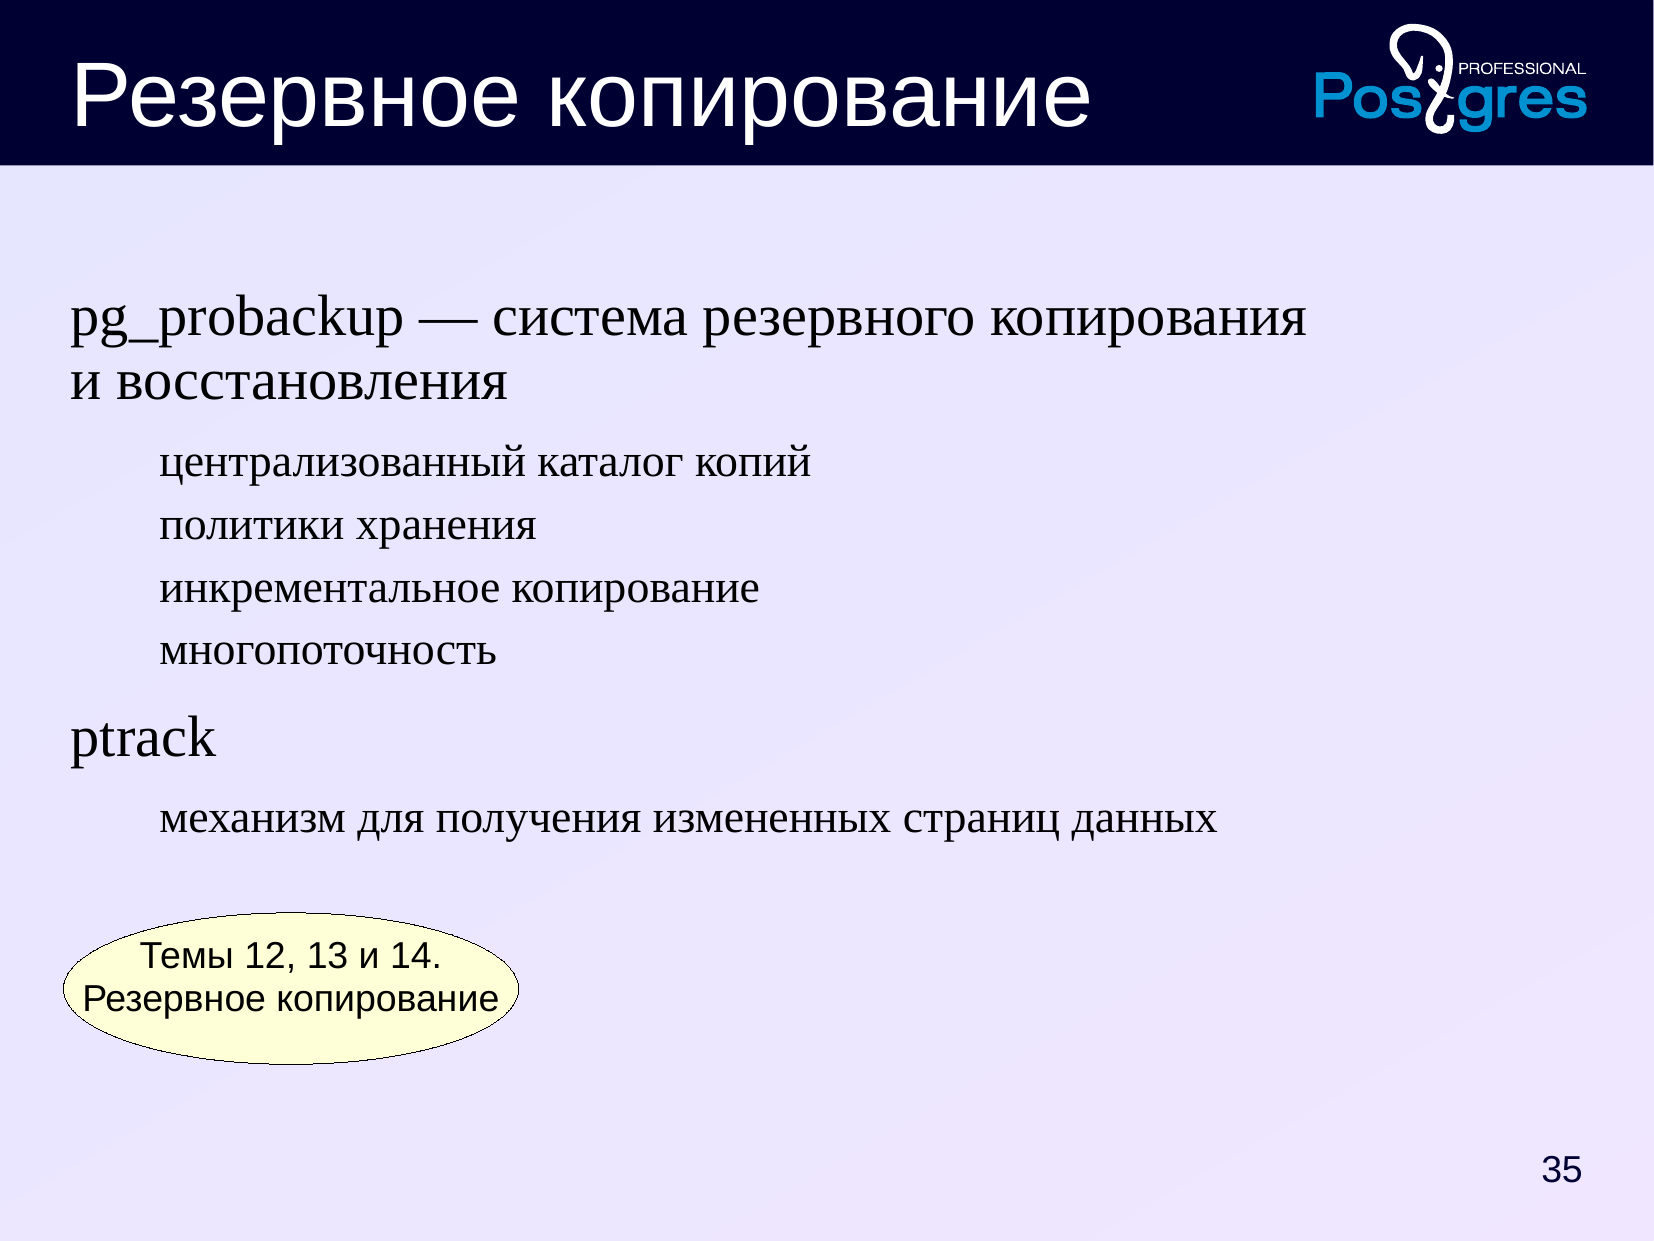

# Резервное копирование
pg_probackup — система резервного копирования
и восстановления
централизованный каталог копий
политики хранения
инкрементальное копирование
многопоточность
ptrack
механизм для получения измененных страниц данных
Темы 12, 13 и 14.
Резервное копирование